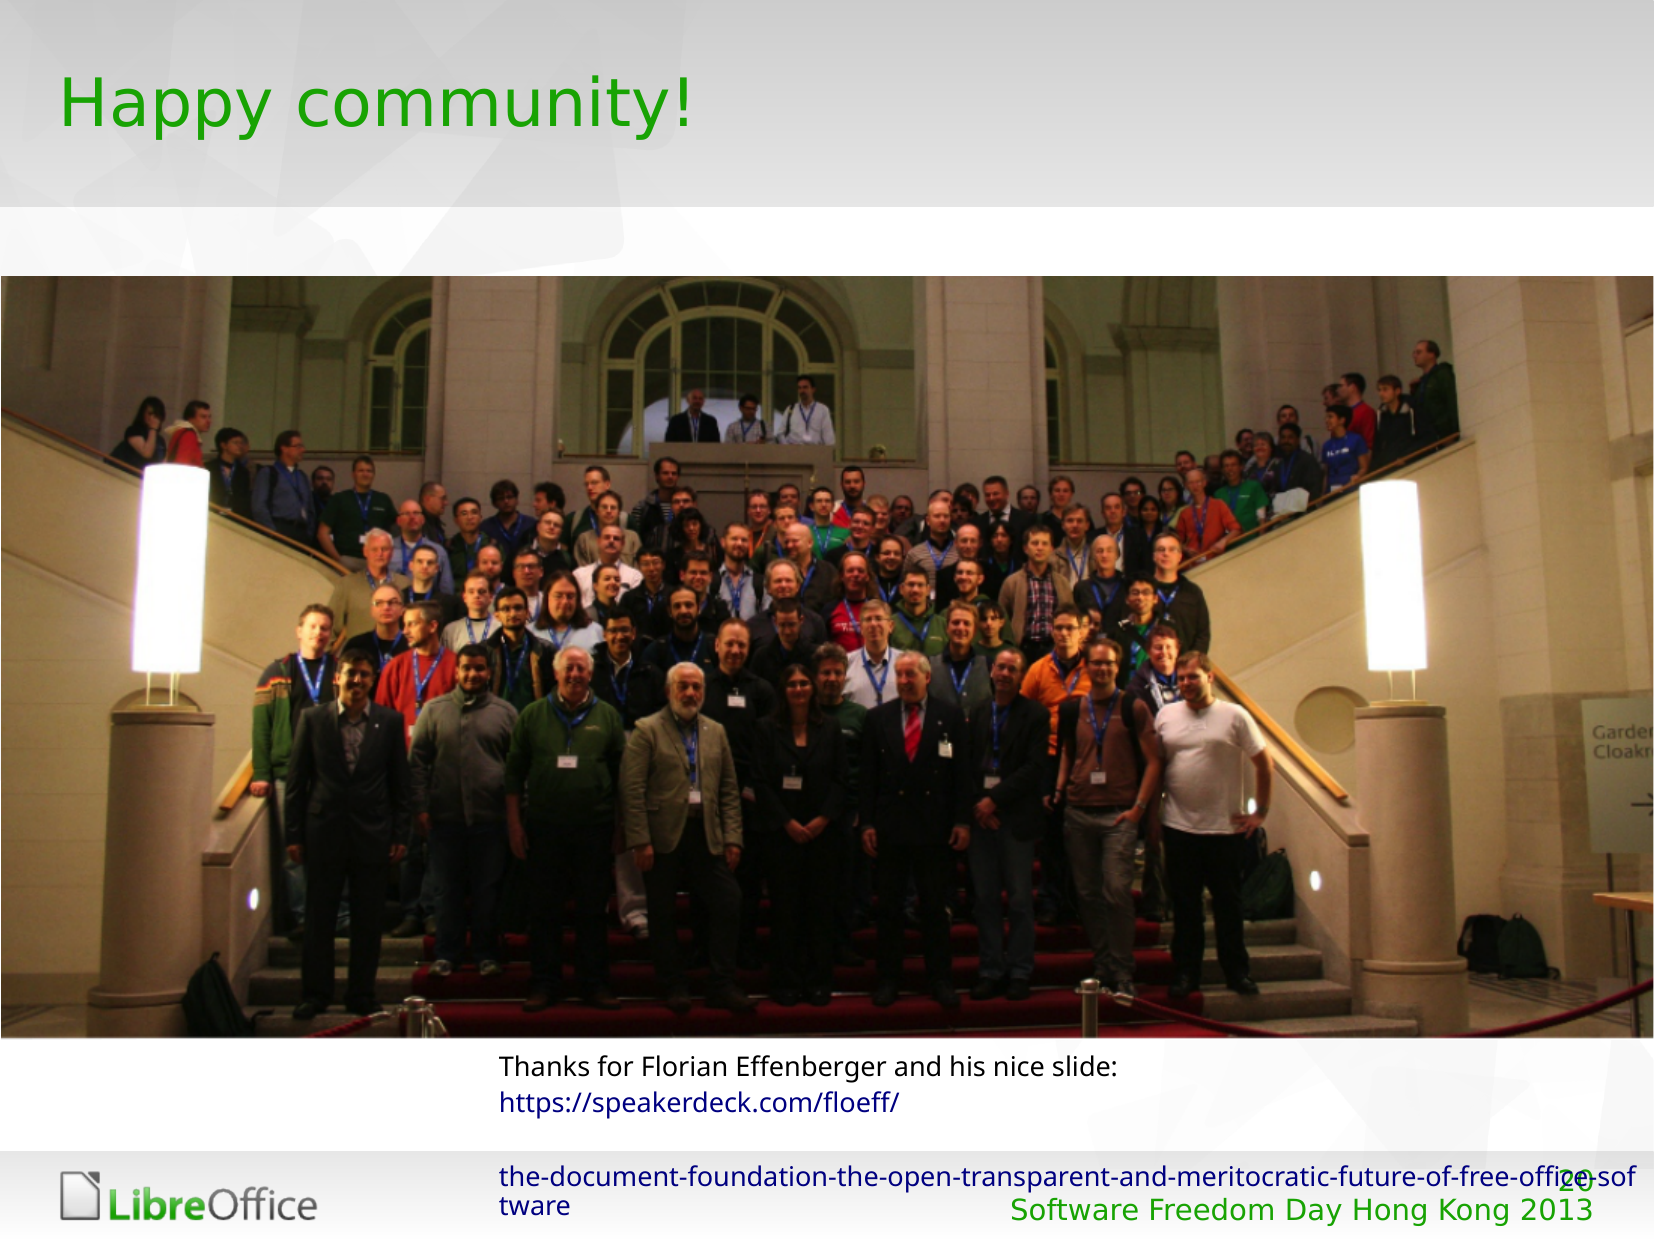

# Happy community!
Thanks for Florian Effenberger and his nice slide:
https://speakerdeck.com/floeff/
 the-document-foundation-the-open-transparent-and-meritocratic-future-of-free-office-software
20
Software Freedom Day Hong Kong 2013